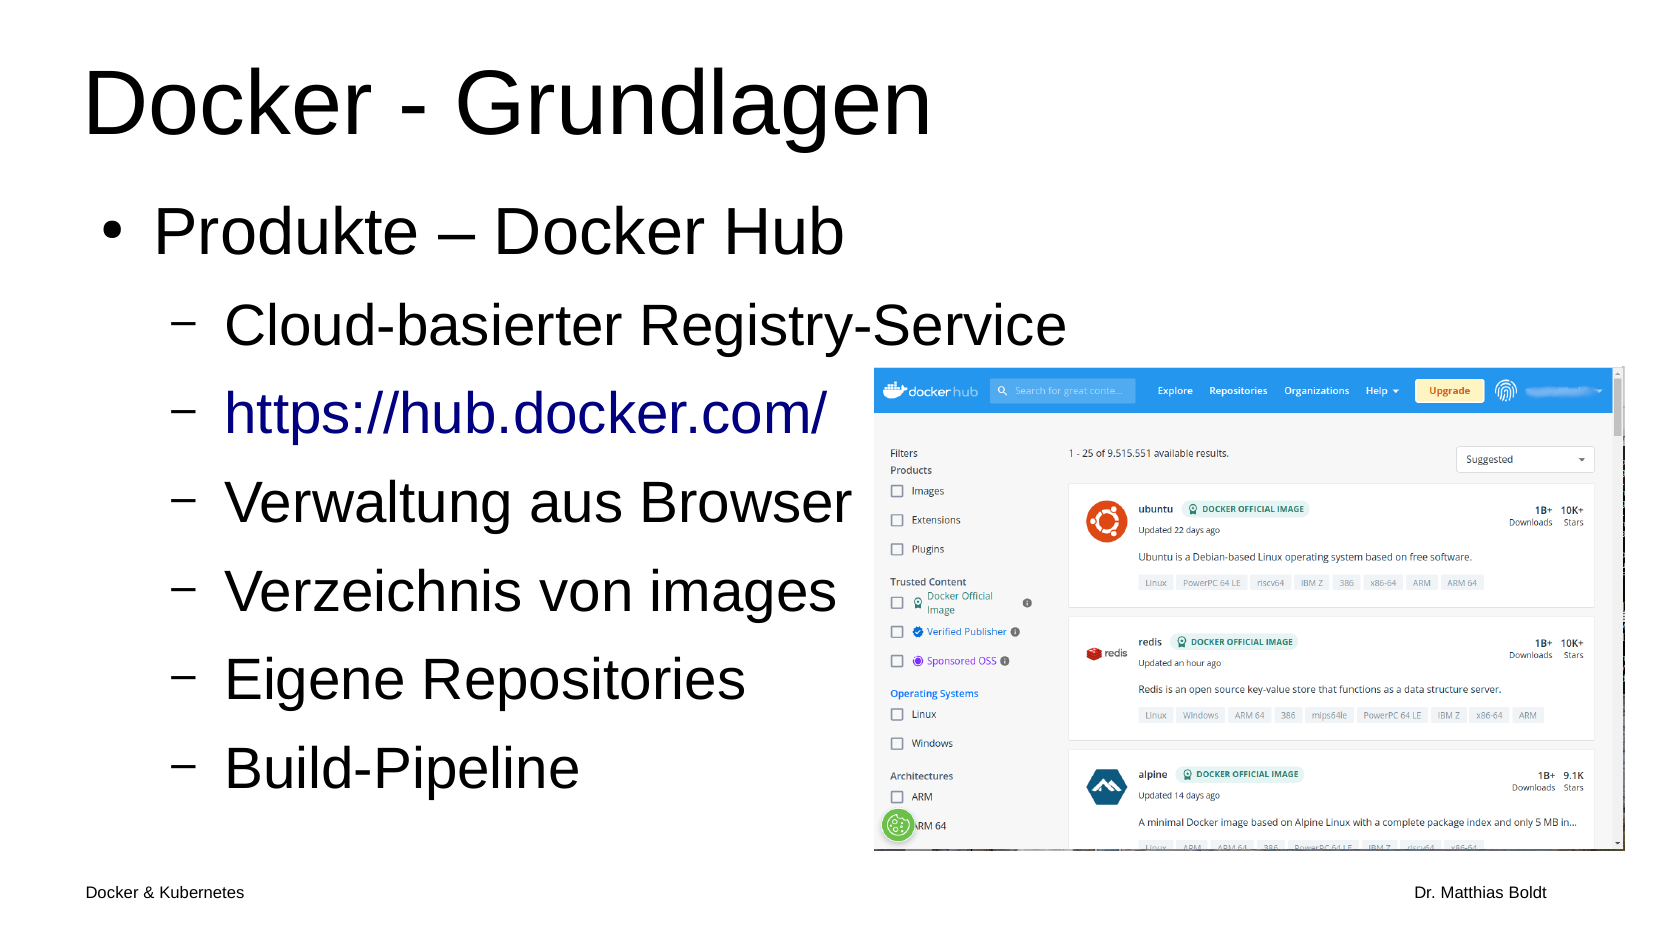

# Docker - Grundlagen
Produkte – Docker Hub
Cloud-basierter Registry-Service
https://hub.docker.com/
Verwaltung aus Browser
Verzeichnis von images
Eigene Repositories
Build-Pipeline
Docker & Kubernetes																Dr. Matthias Boldt